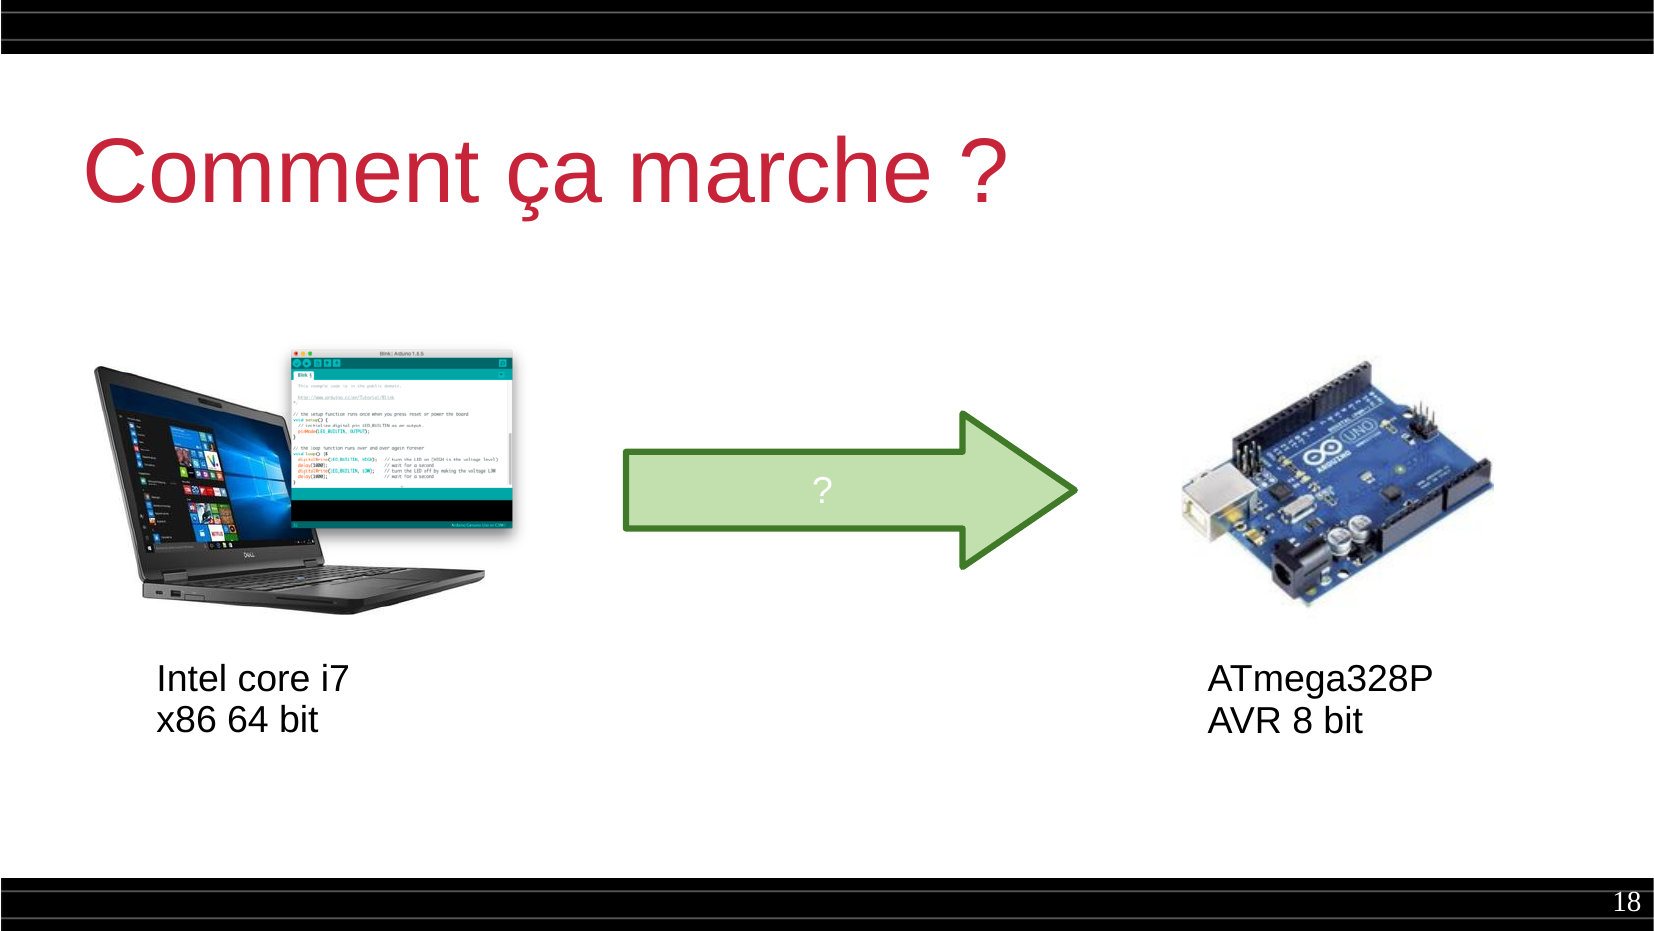

# Comment ça marche ?
?
Intel core i7
x86 64 bit
ATmega328P
AVR 8 bit